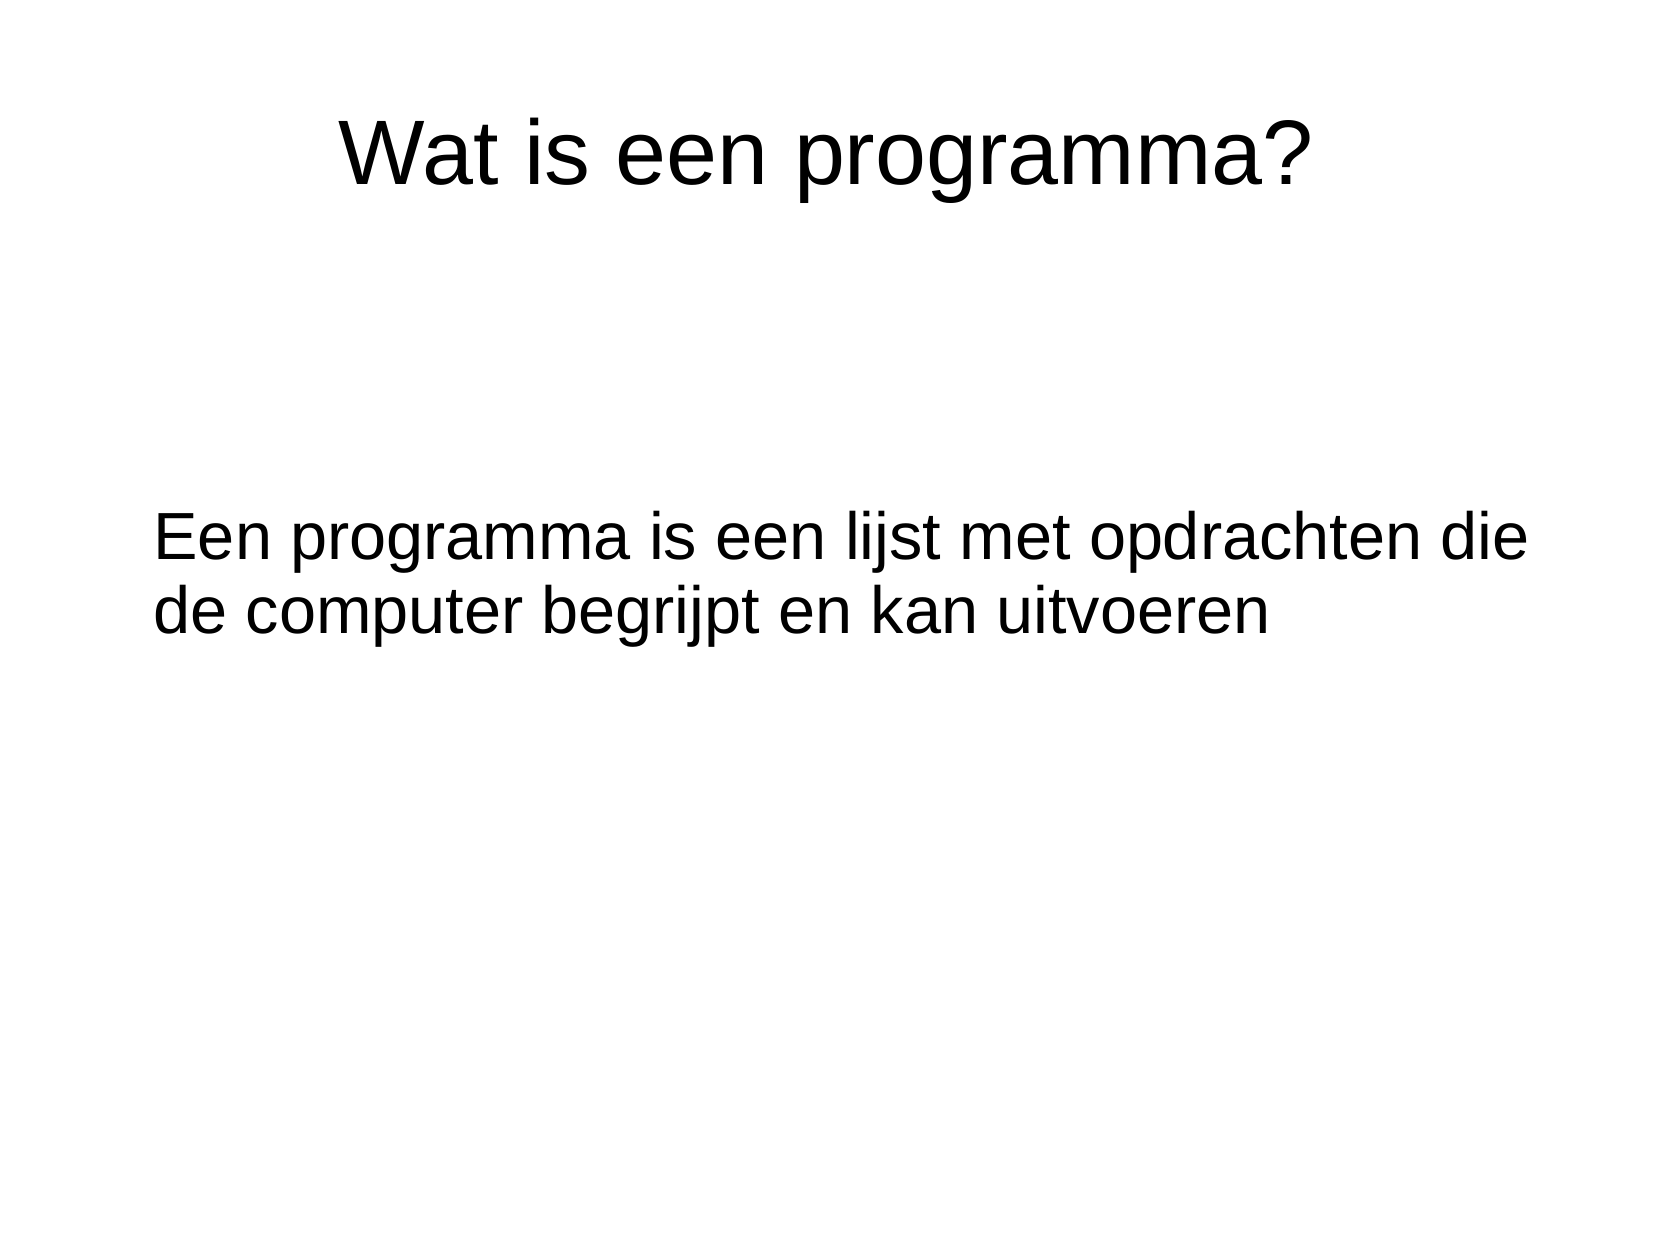

# Wat is een programma?
Een programma is een lijst met opdrachten die de computer begrijpt en kan uitvoeren